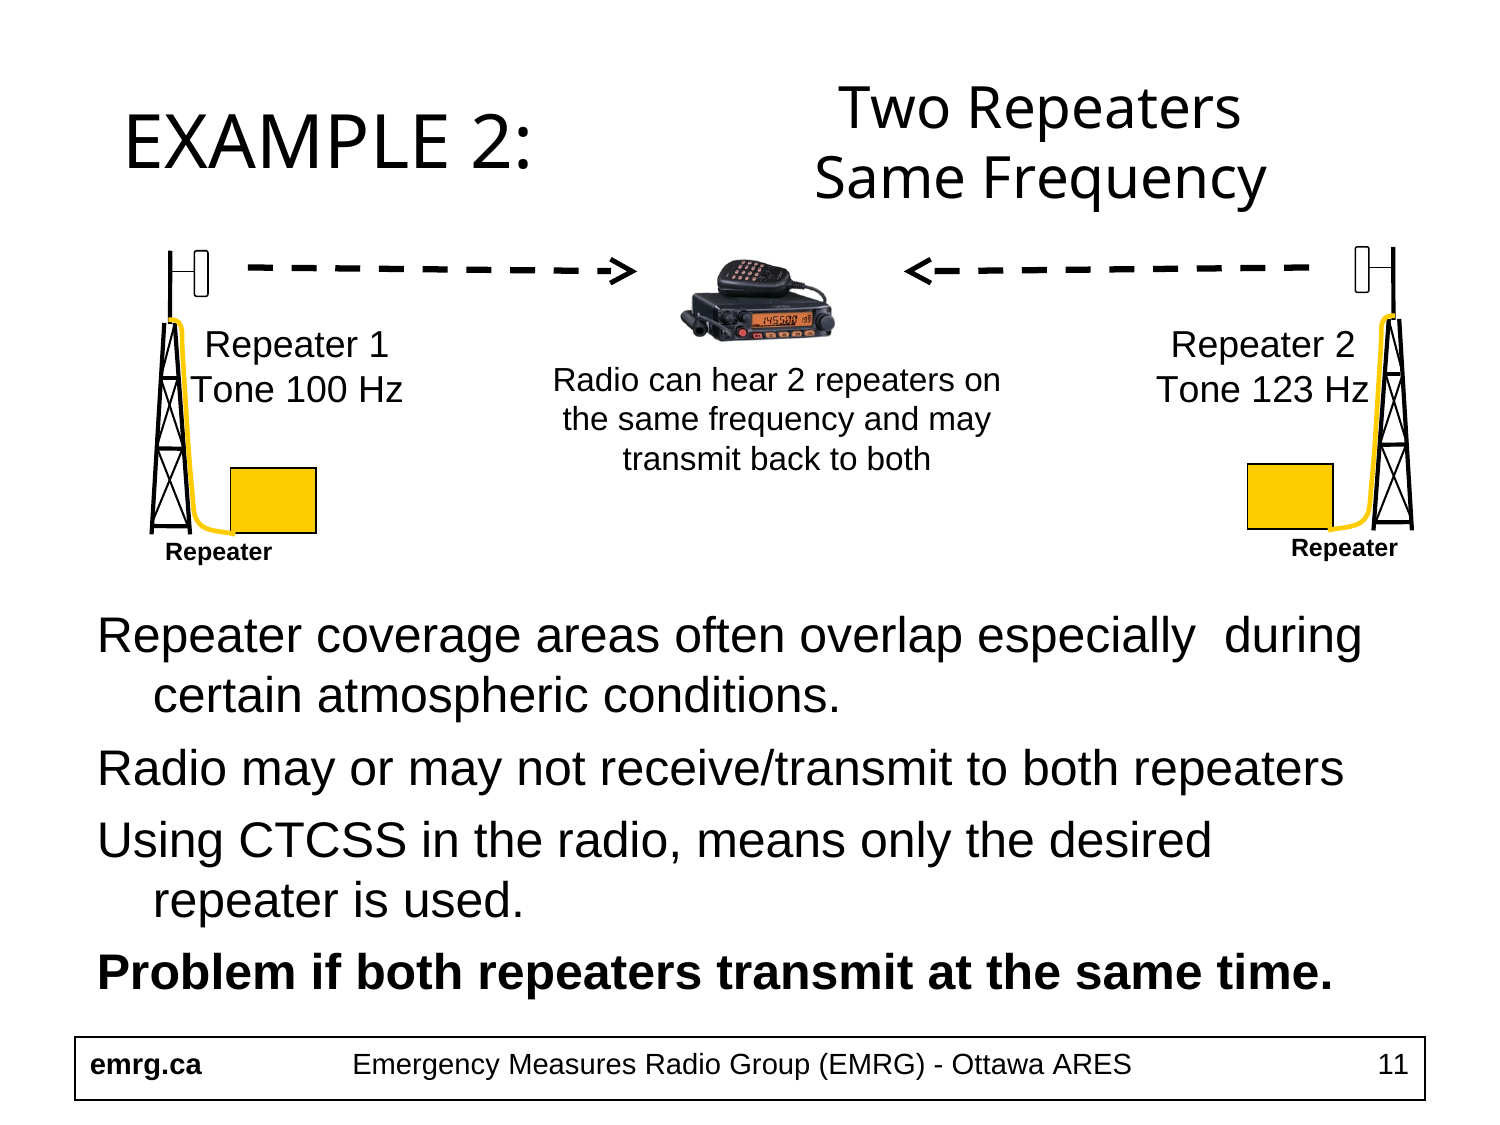

# EXAMPLE 2:
Two Repeaters
Same Frequency
Repeater
Repeater
Repeater 1
Tone 100 Hz
Repeater 2
Tone 123 Hz
Radio can hear 2 repeaters on the same frequency and may transmit back to both
Repeater coverage areas often overlap especially during certain atmospheric conditions.
Radio may or may not receive/transmit to both repeaters
Using CTCSS in the radio, means only the desired repeater is used.
Problem if both repeaters transmit at the same time.
Emergency Measures Radio Group (EMRG) - Ottawa ARES